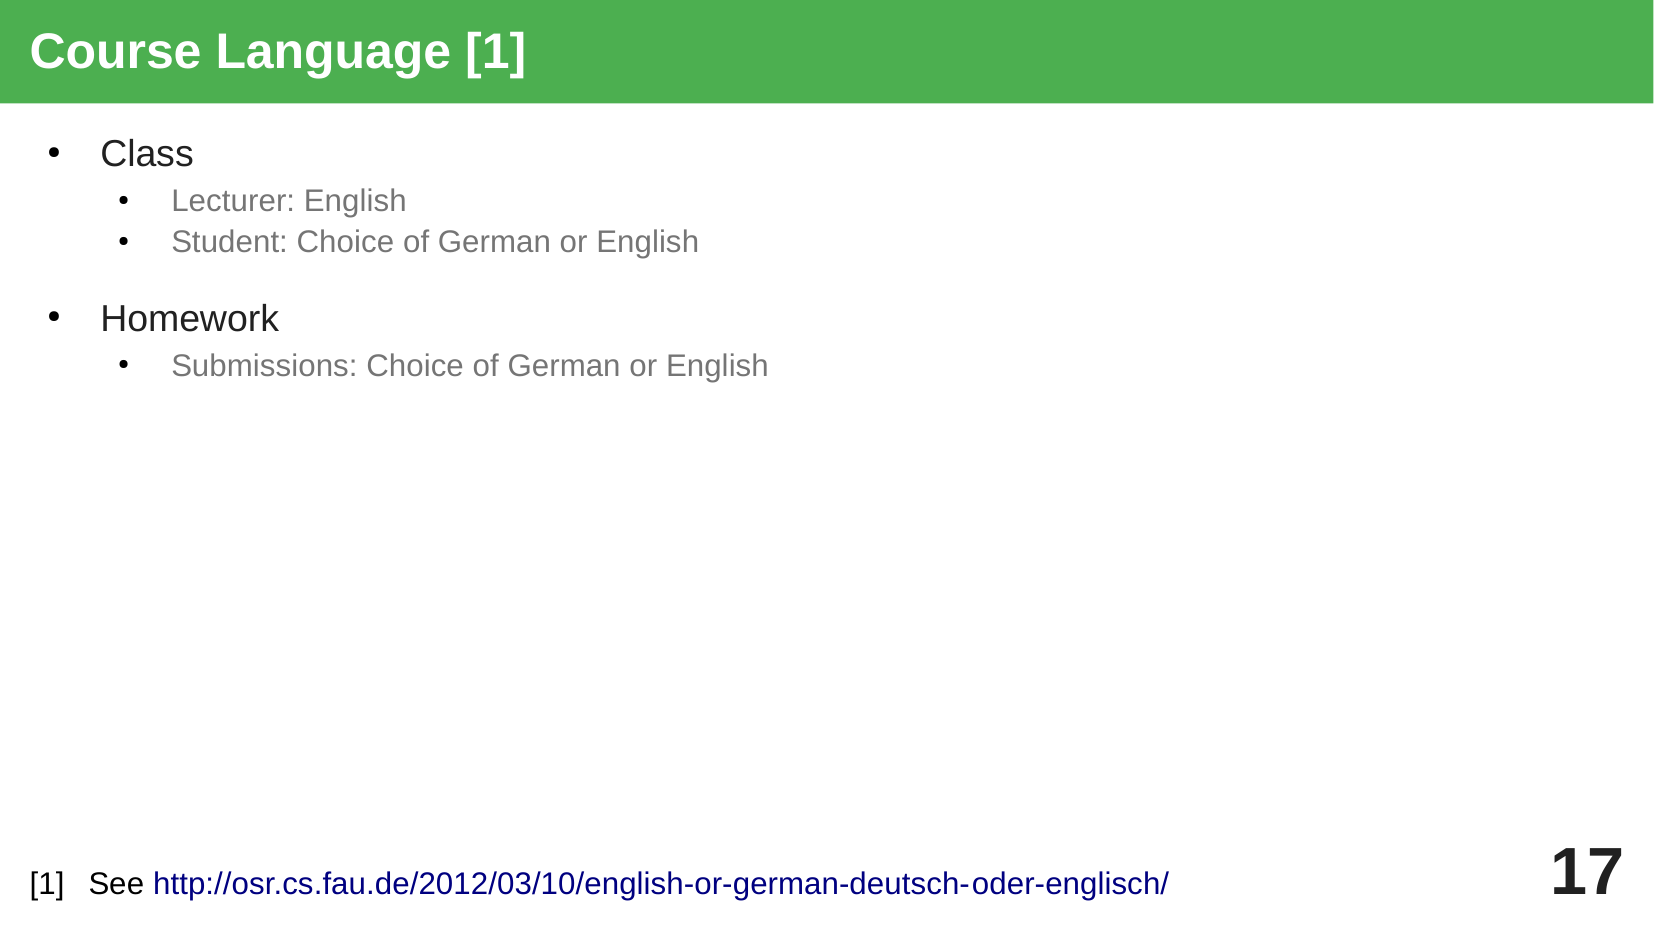

# Course Language [1]
Class
Lecturer: English
Student: Choice of German or English
Homework
Submissions: Choice of German or English
Nailing your Thesis - https://nythesis.com
17
[1]	See http://osr.cs.fau.de/2012/03/10/english-or-german-deutsch-oder-englisch/
© 2020 Dirk Riehle - Some Rights Reserved